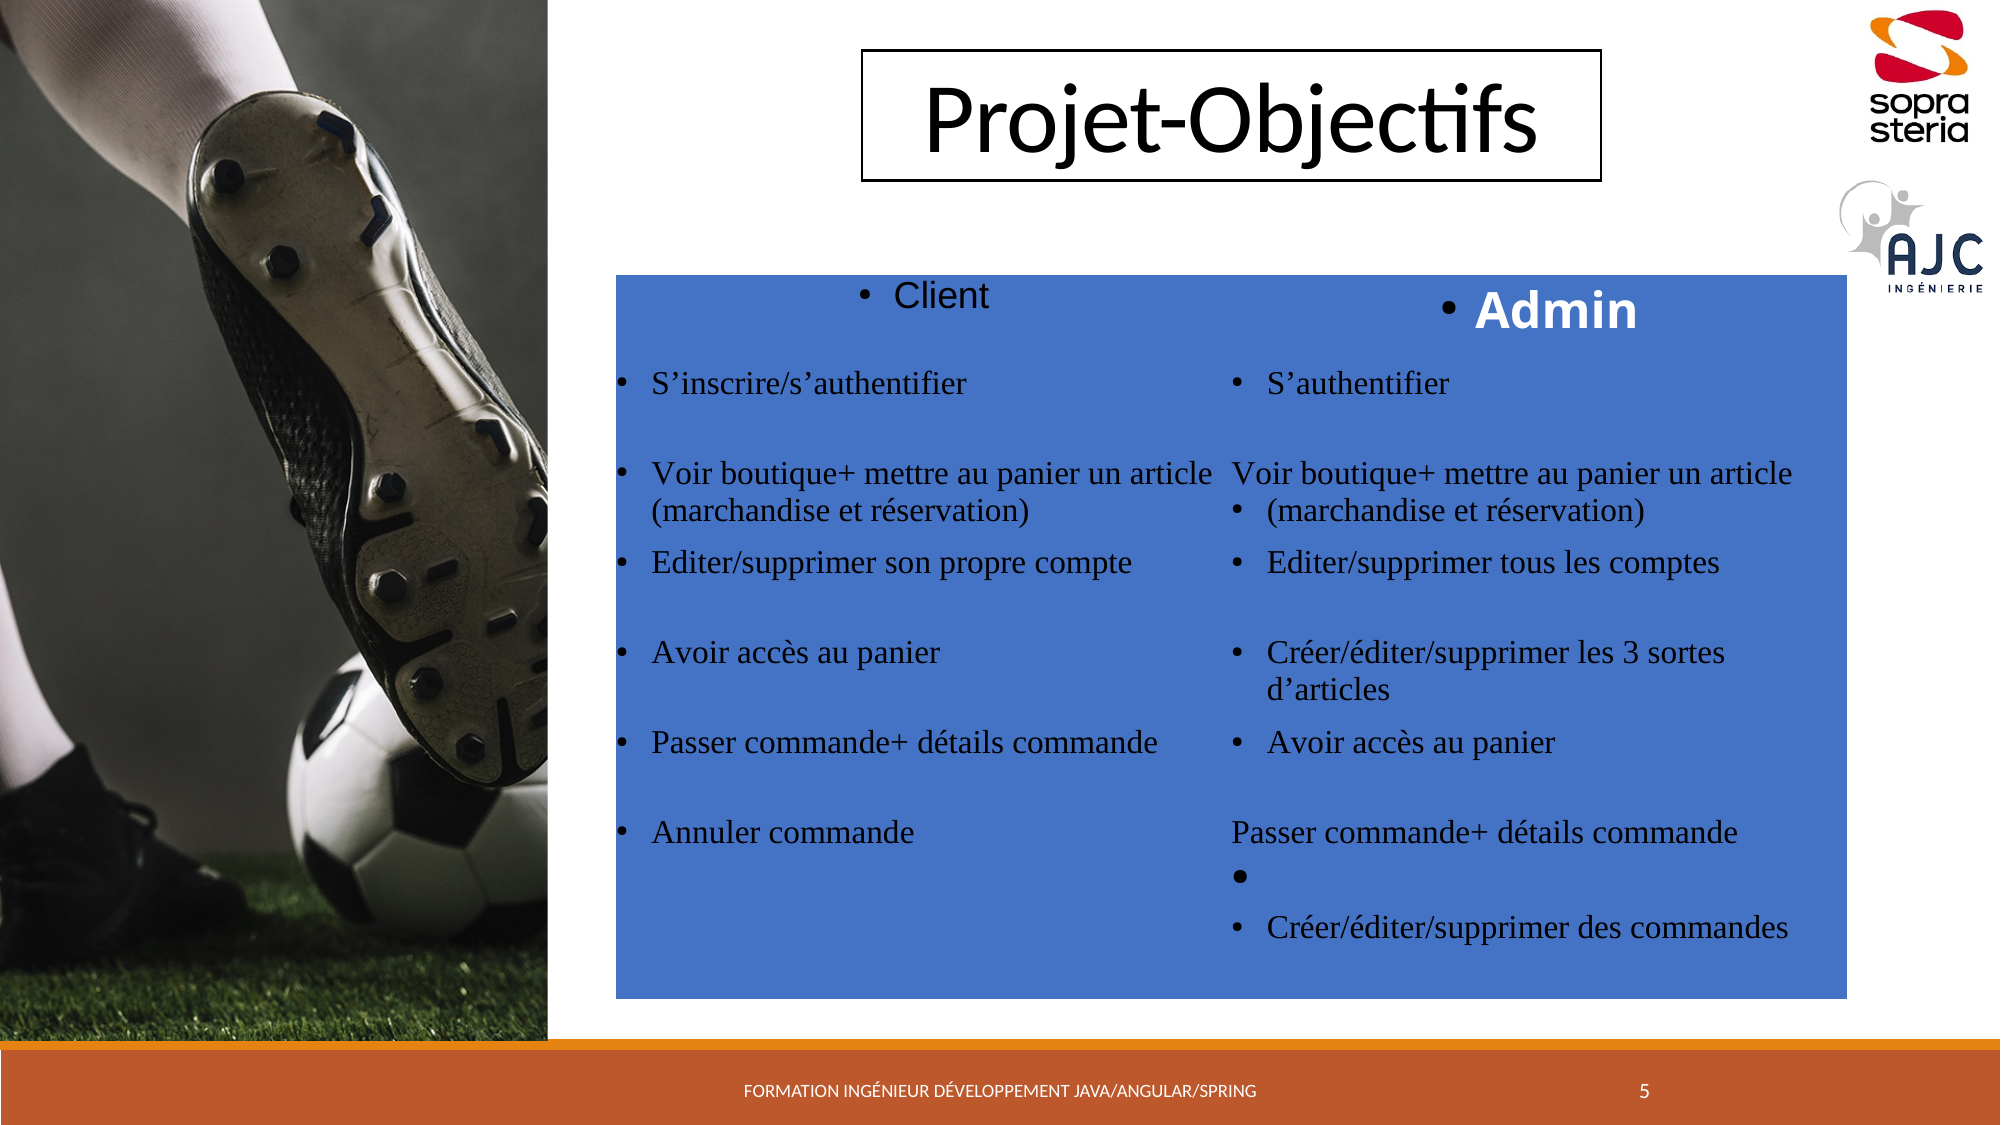

# Projet-Objectifs
| Client | Admin |
| --- | --- |
| S’inscrire/s’authentifier | S’authentifier |
| Voir boutique+ mettre au panier un article (marchandise et réservation) | Voir boutique+ mettre au panier un article (marchandise et réservation) |
| Editer/supprimer son propre compte | Editer/supprimer tous les comptes |
| Avoir accès au panier | Créer/éditer/supprimer les 3 sortes d’articles |
| Passer commande+ détails commande | Avoir accès au panier |
| Annuler commande | Passer commande+ détails commande |
| | Créer/éditer/supprimer des commandes |
Formation Ingénieur Développement JAVA/ANGULAR/SPRING